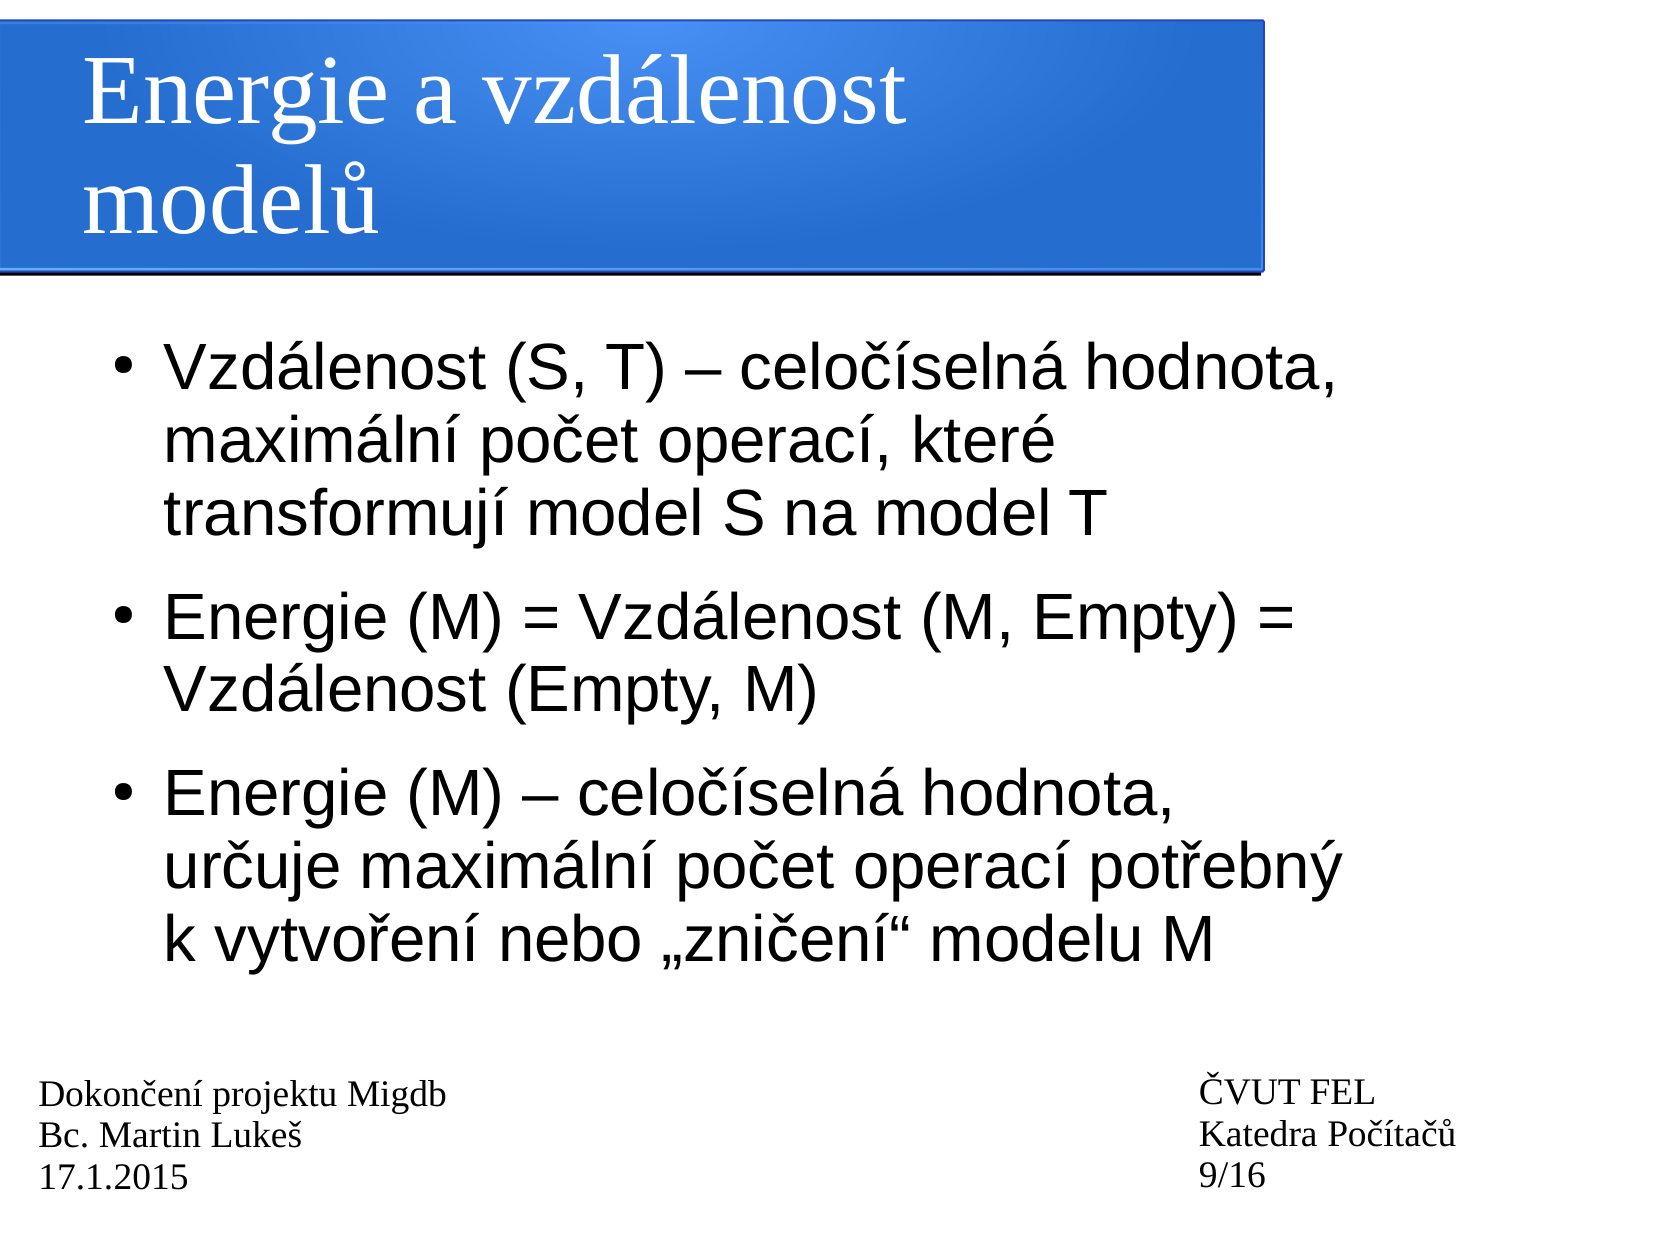

Energie a vzdálenost modelů
# Vzdálenost (S, T) – celočíselná hodnota, maximální počet operací, které transformují model S na model T
Energie (M) = Vzdálenost (M, Empty) = Vzdálenost (Empty, M)
Energie (M) – celočíselná hodnota, určuje maximální počet operací potřebný k vytvoření nebo „zničení“ modelu M
ČVUT FEL
Katedra Počítačů
Dokončení projektu Migdb
Bc. Martin Lukeš
17.1.2015
ČVUT FEL
Katedra počítačů
ČVUT FEL
Katedra počítačů
ČVUT FEL
Katedra počítačů